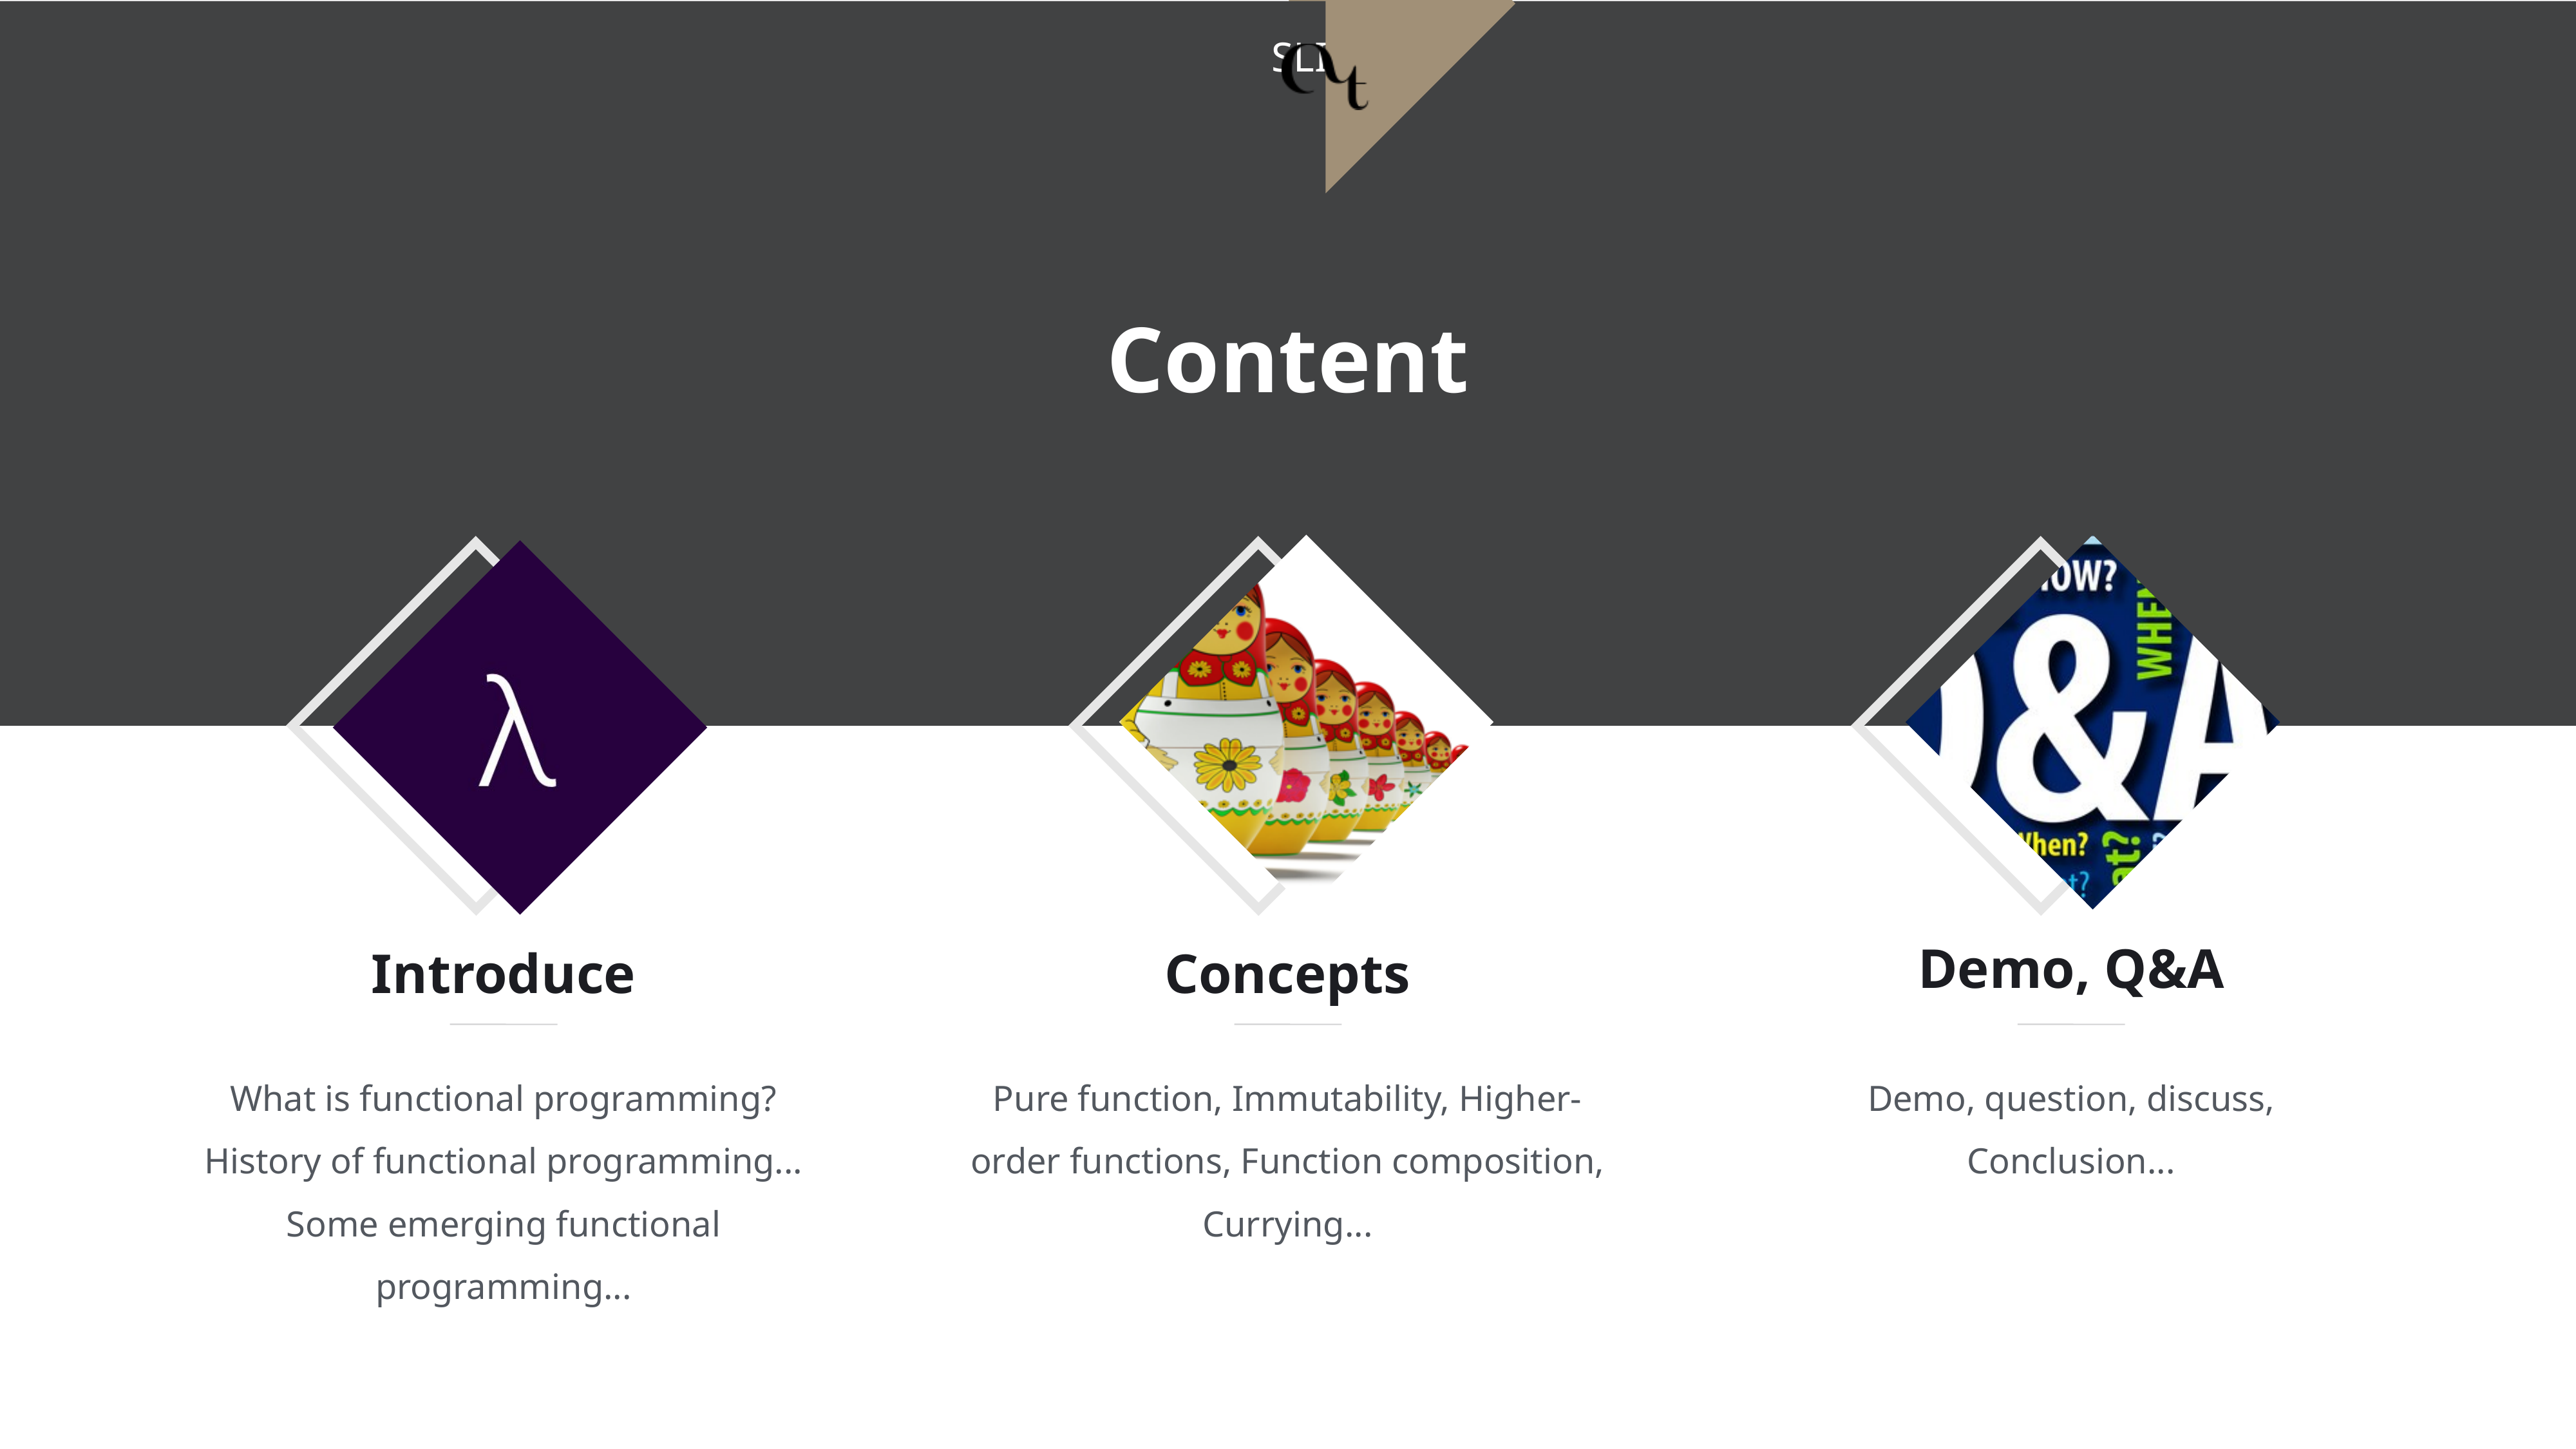

SLIDE
# Content
Demo, Q&A
Introduce
Concepts
What is functional programming?
History of functional programming...
Some emerging functional programming...
Pure function, Immutability, Higher-order functions, Function composition, Currying...
Demo, question, discuss,
Conclusion...